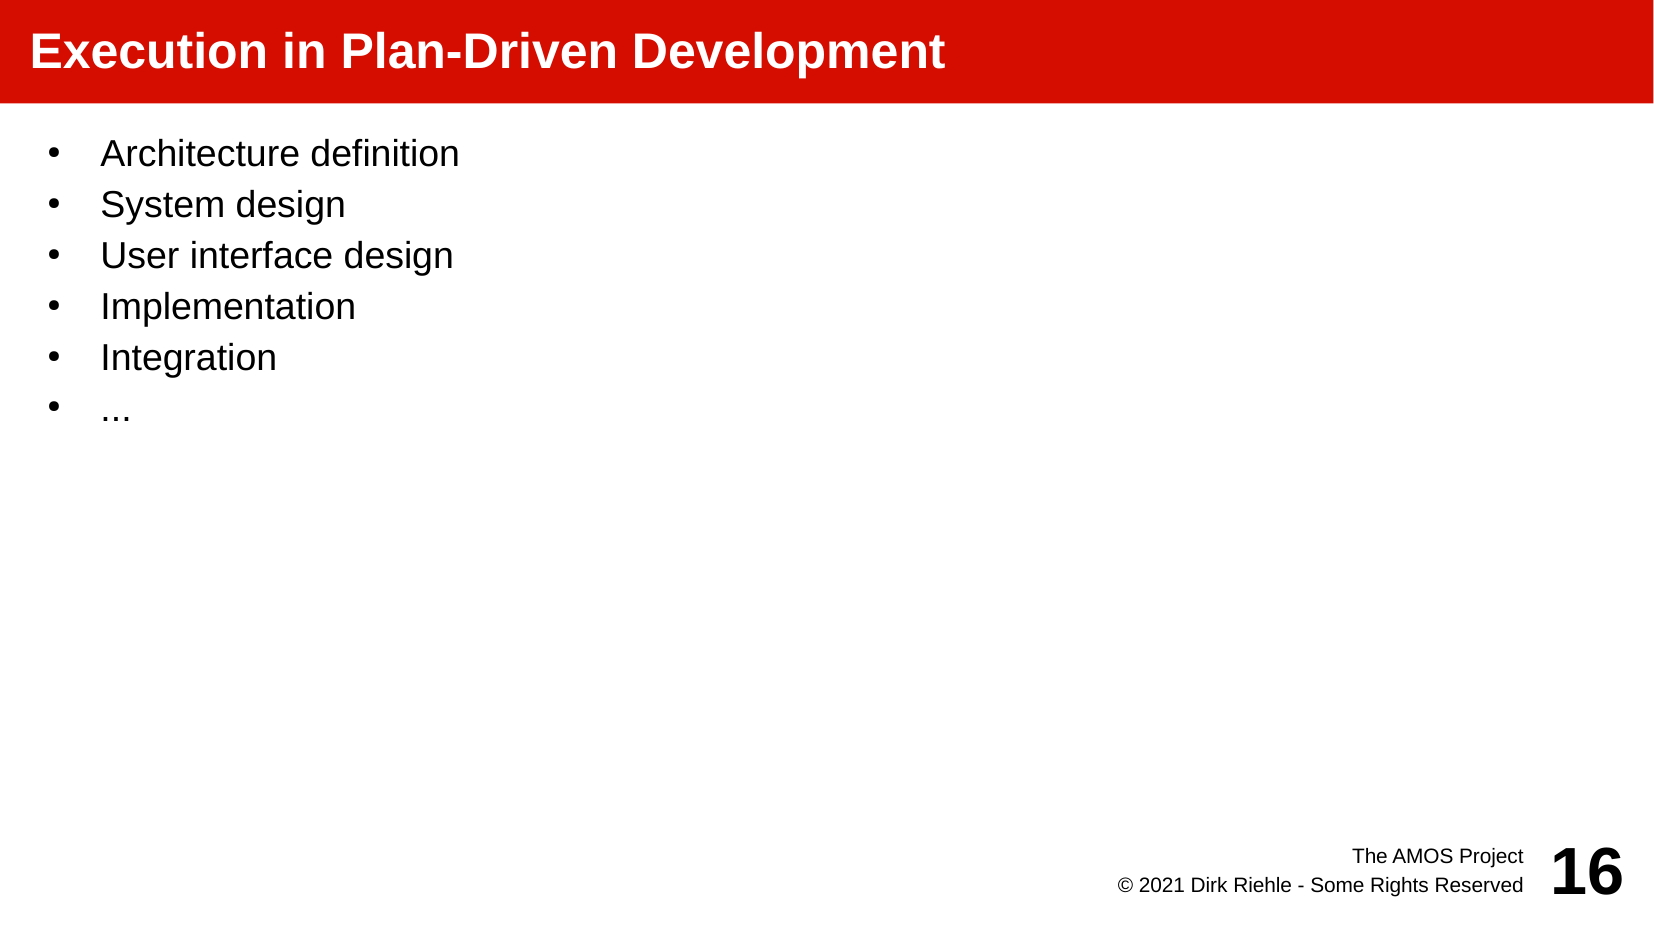

# Execution in Plan-Driven Development
Architecture definition
System design
User interface design
Implementation
Integration
...
The AMOS Project
16
© 2021 Dirk Riehle - Some Rights Reserved